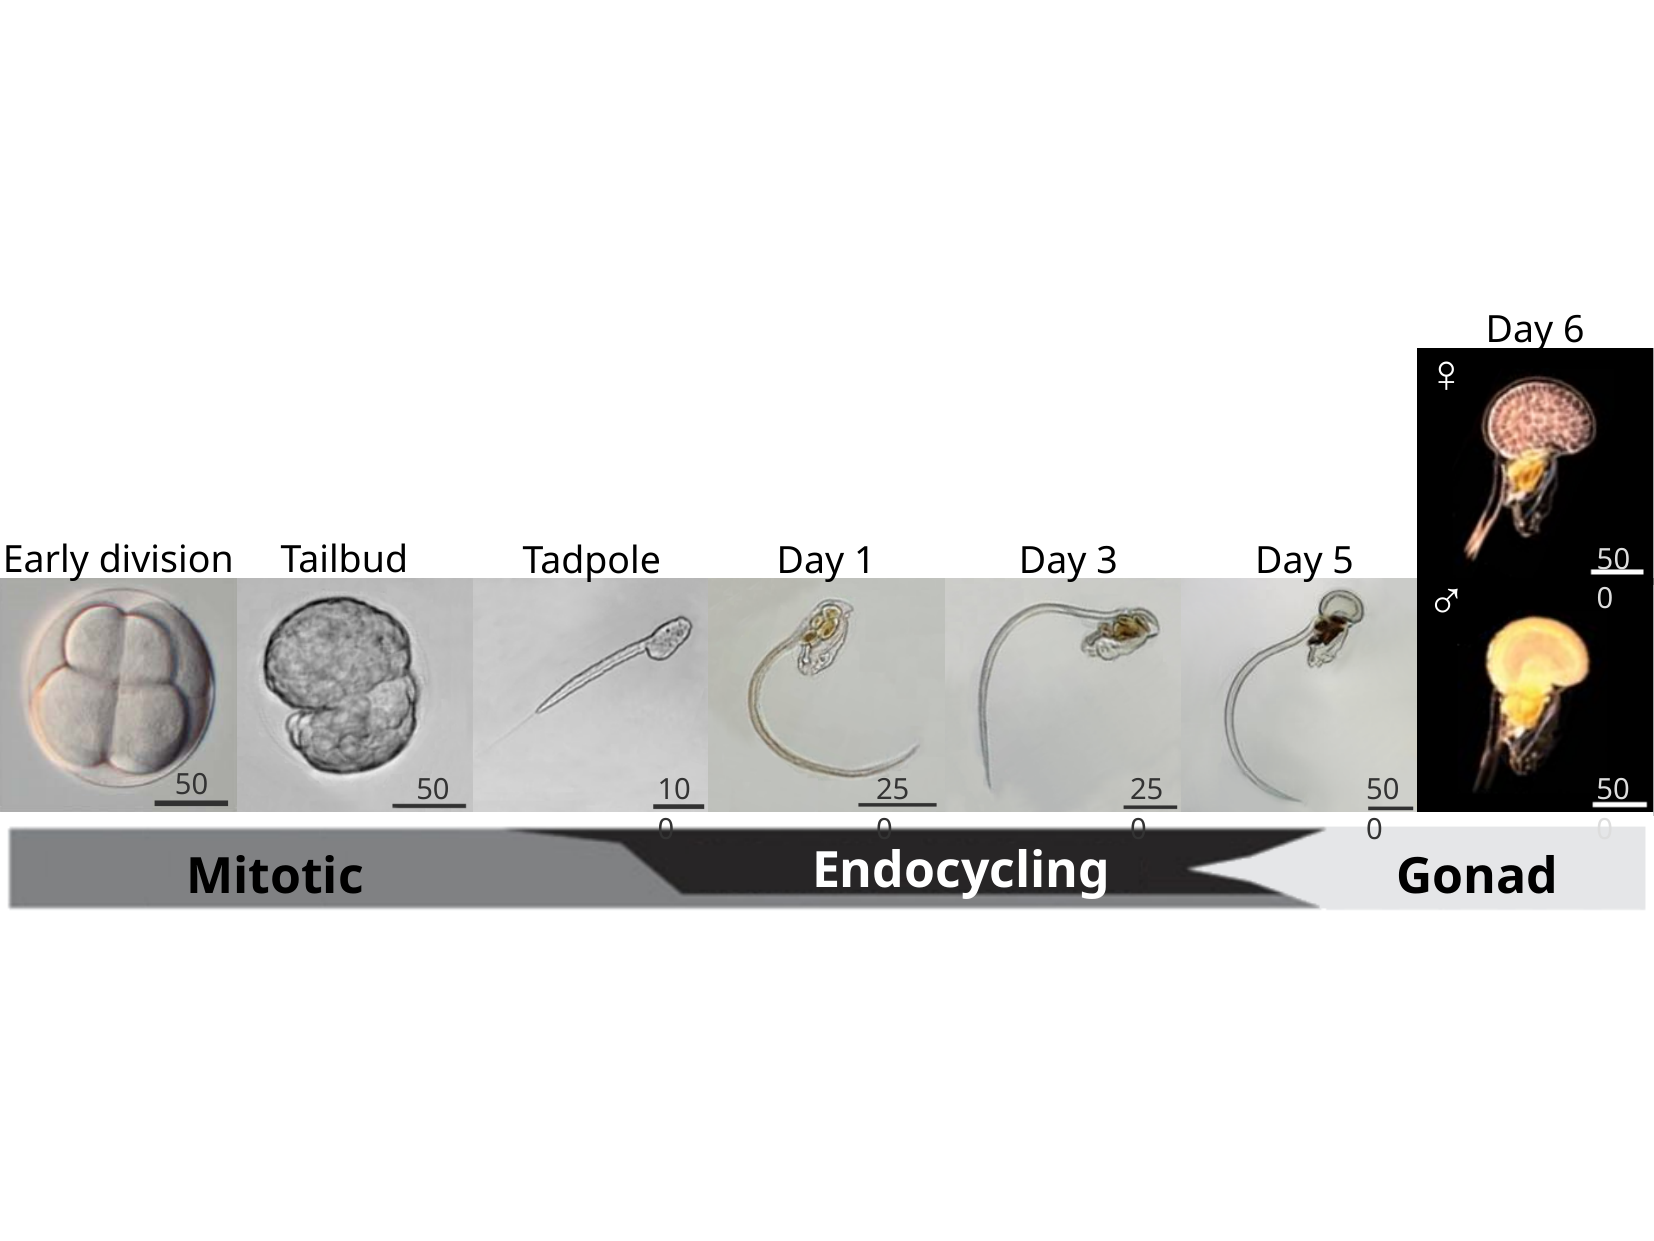

Day 6
♀
Early division
Tailbud
Tadpole
Day 1
Day 3
Day 5
500
♂
50
50
100
250
250
500
500
Endocycling
Mitotic
Gonad